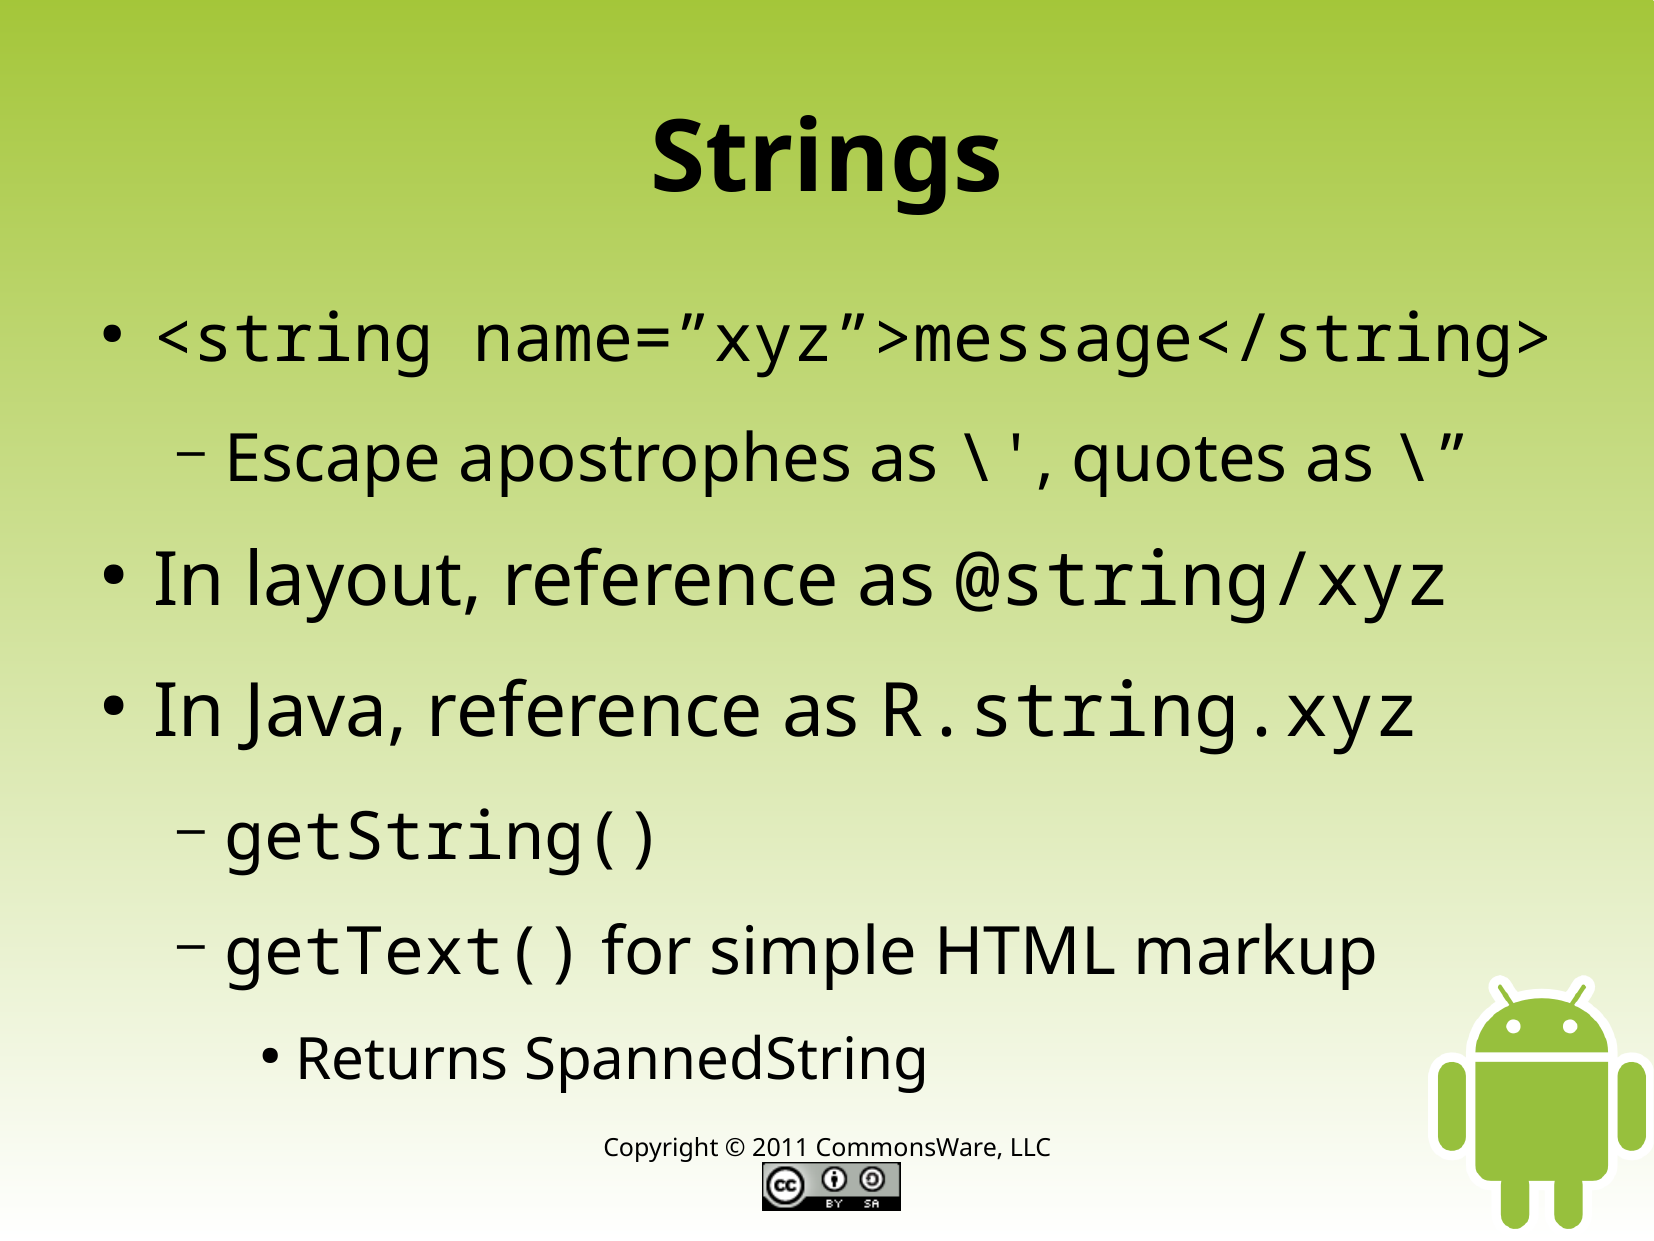

# Strings
<string name=”xyz”>message</string>
Escape apostrophes as \', quotes as \”
In layout, reference as @string/xyz
In Java, reference as R.string.xyz
getString()
getText() for simple HTML markup
Returns SpannedString